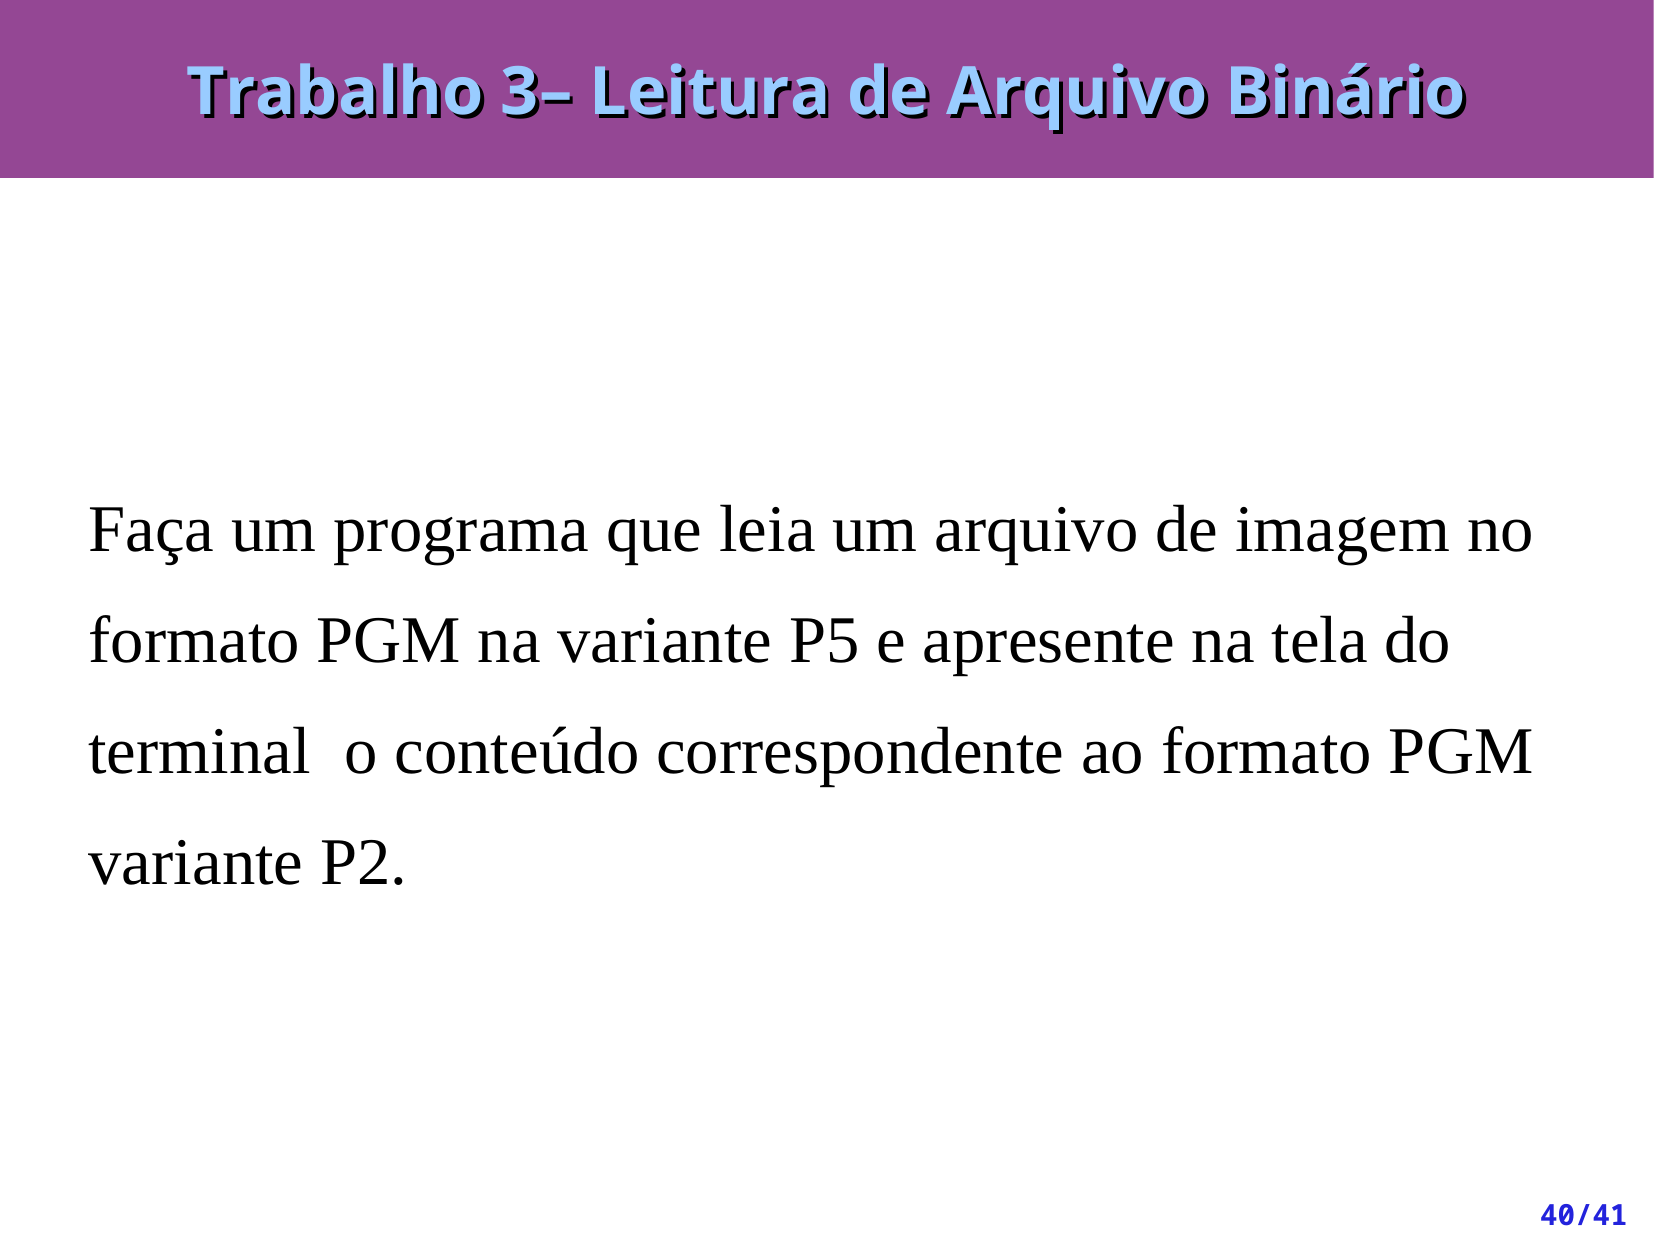

# Trabalho 3– Leitura de Arquivo Binário
Faça um programa que leia um arquivo de imagem no formato PGM na variante P5 e apresente na tela do terminal o conteúdo correspondente ao formato PGM variante P2.
40